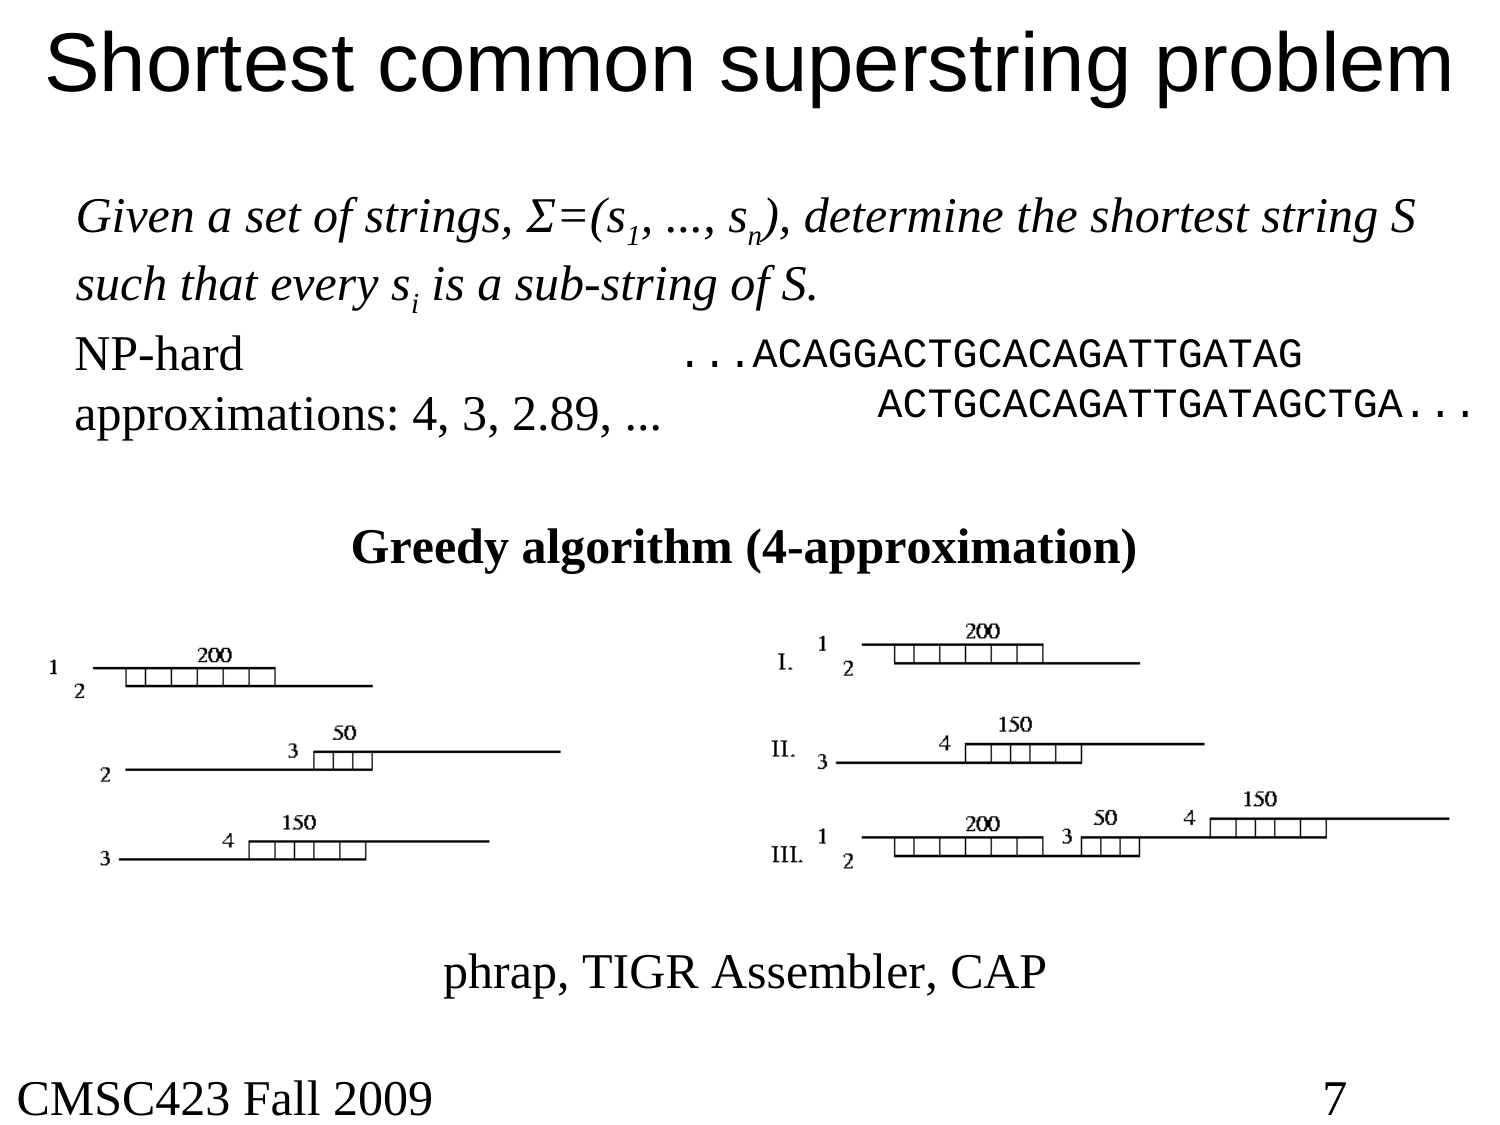

# Shortest common superstring problem
Given a set of strings, Σ=(s1, ..., sn), determine the shortest string S
such that every si is a sub-string of S.
NP-hard
approximations: 4, 3, 2.89, ...
...ACAGGACTGCACAGATTGATAG
 ACTGCACAGATTGATAGCTGA...
Greedy algorithm (4-approximation)
phrap, TIGR Assembler, CAP
CMSC423 Fall 2009
7